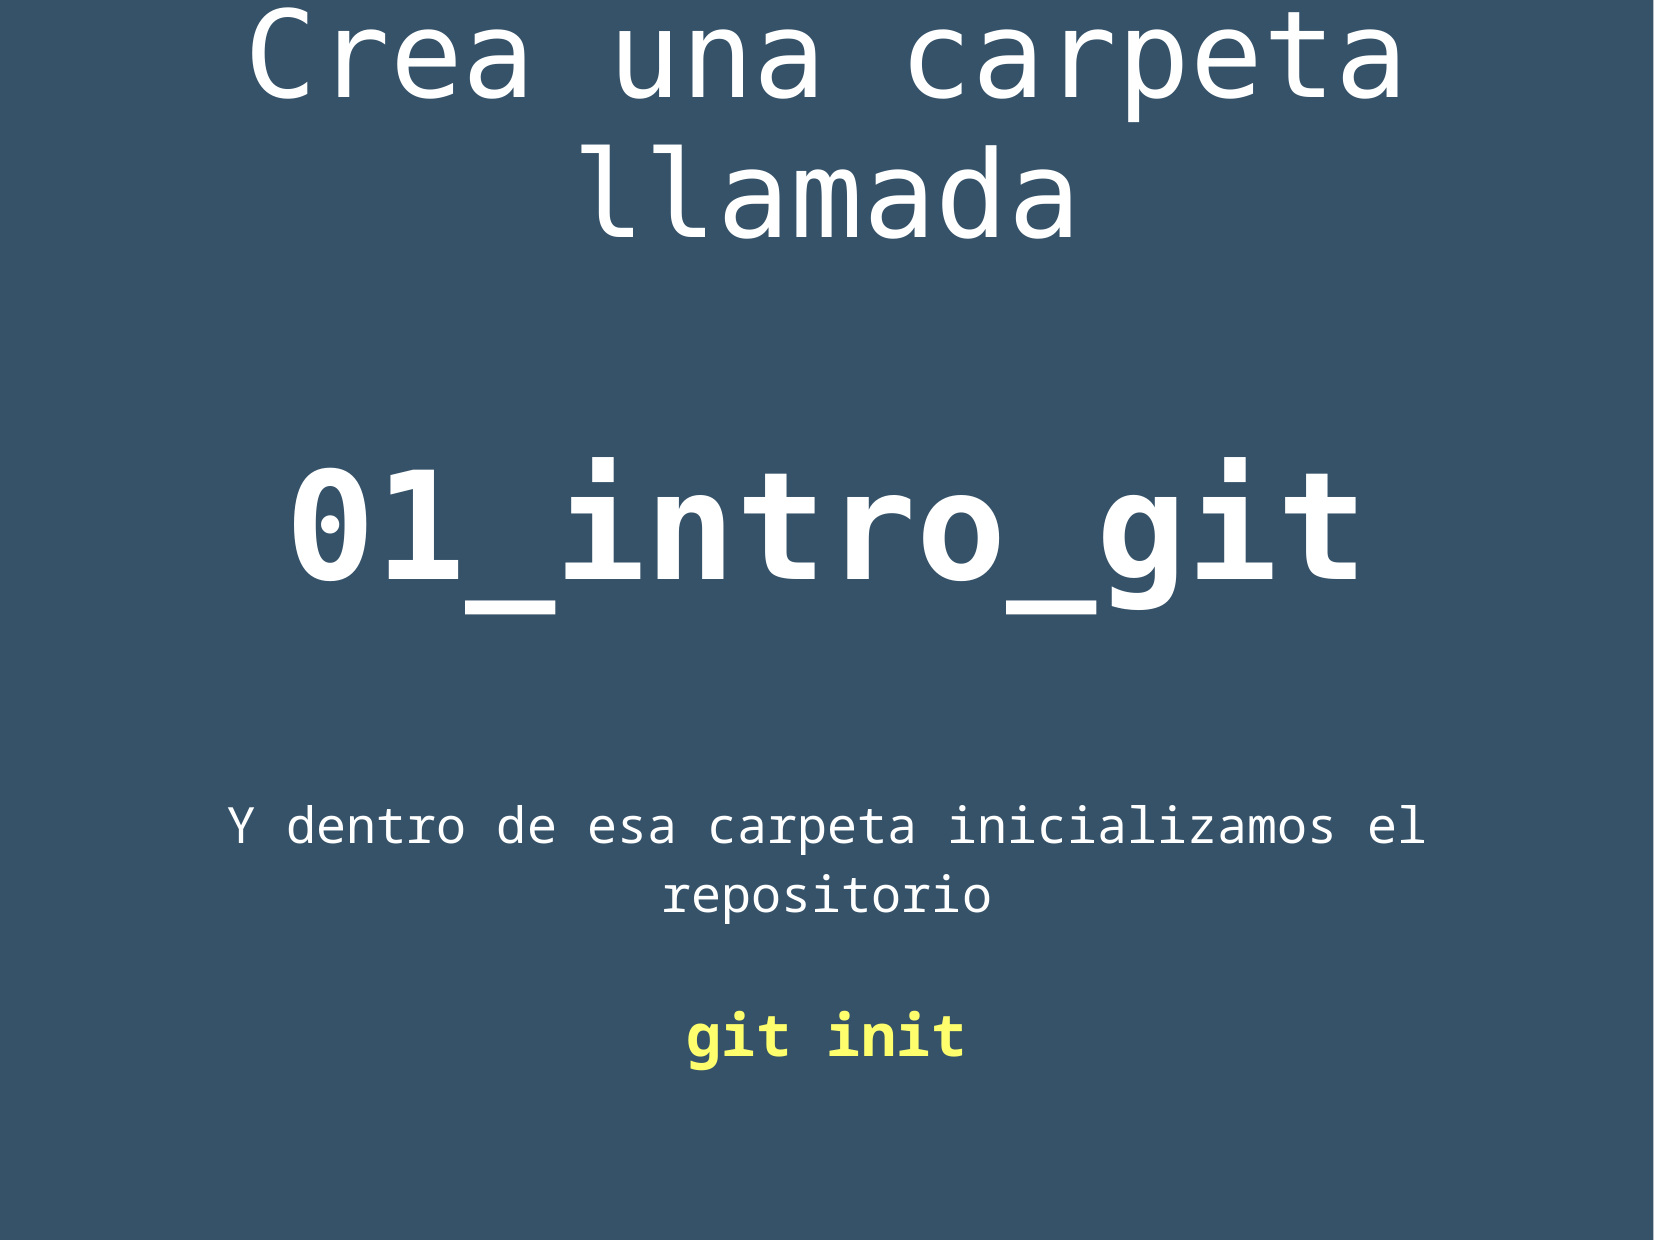

# Crea una carpeta llamada
01_intro_git
Y dentro de esa carpeta inicializamos el repositorio
git init